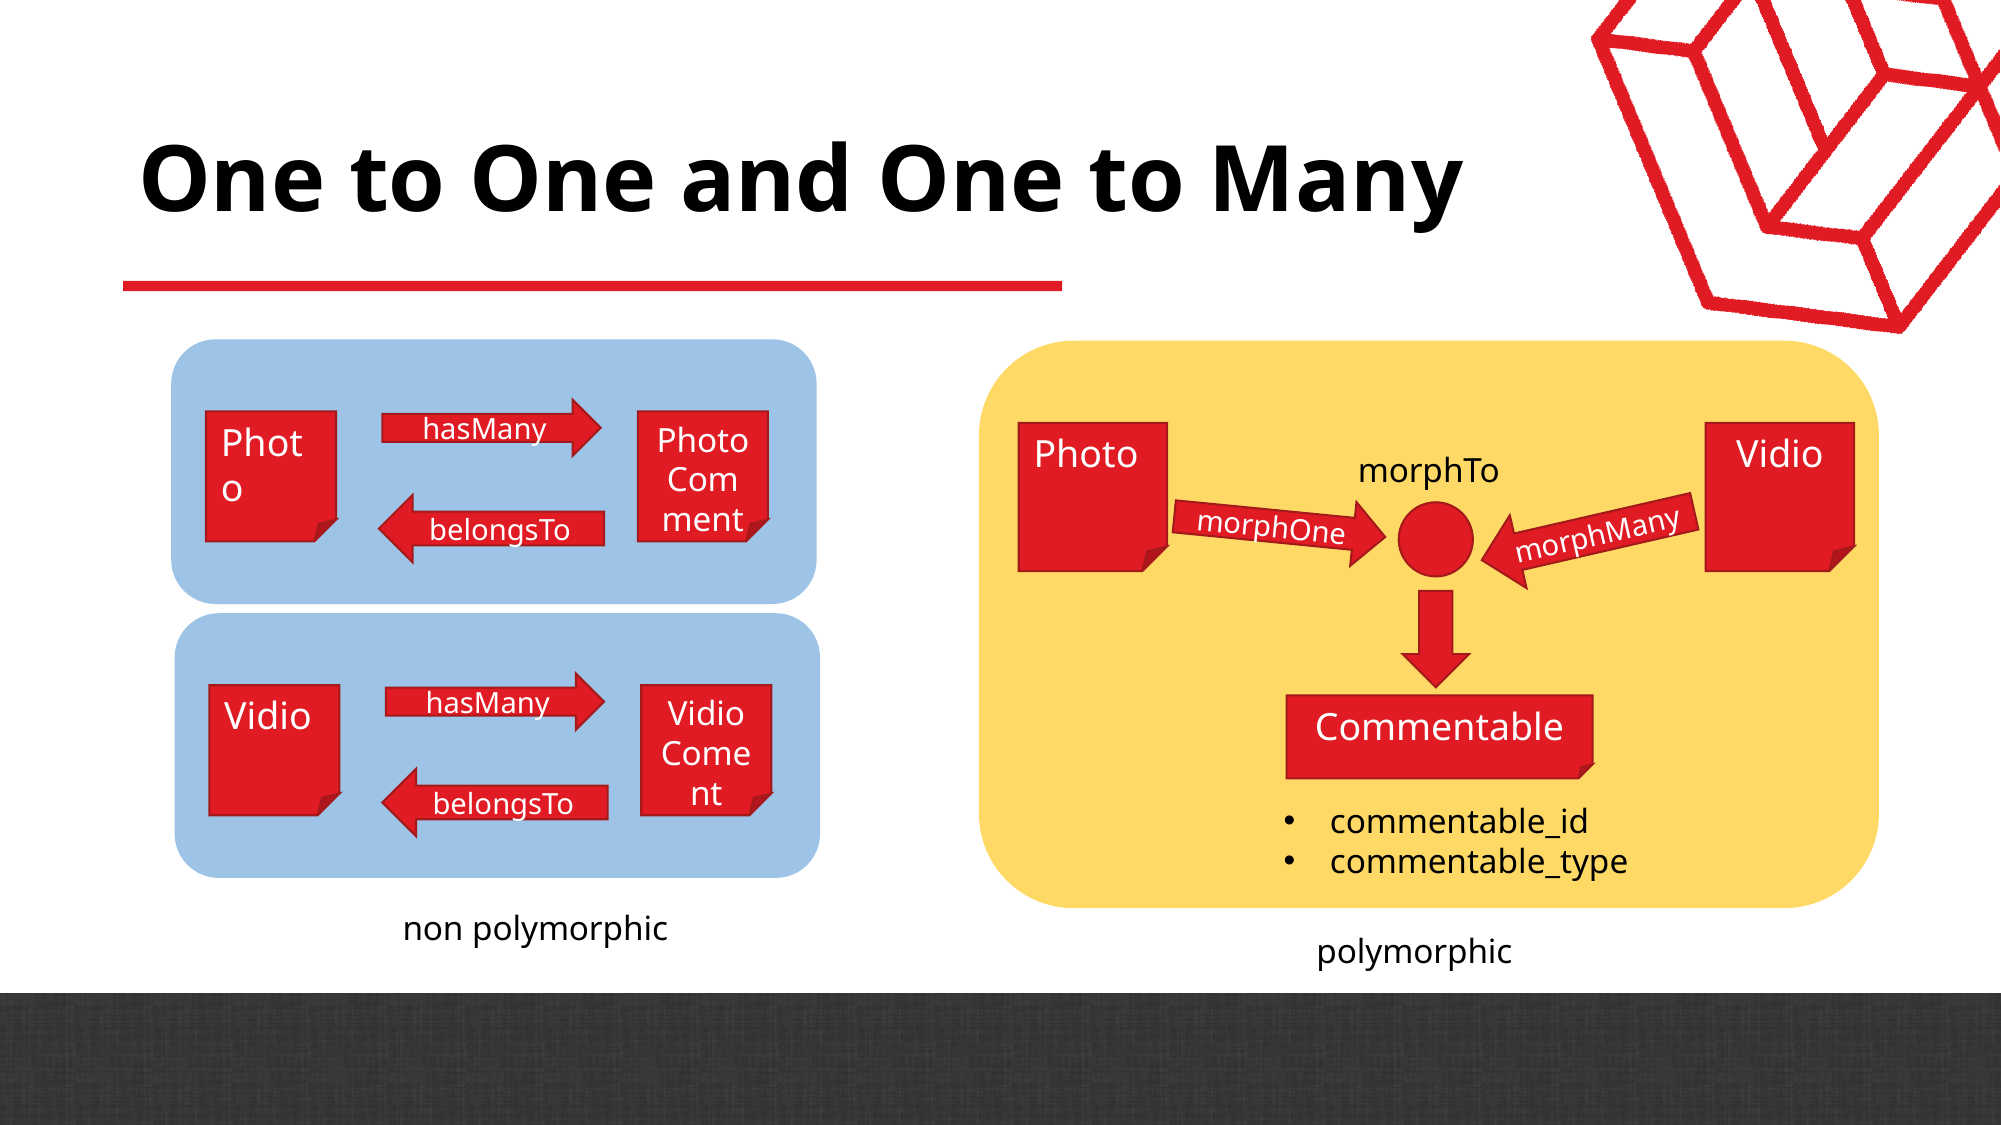

One to One and One to Many
hasMany
Photo
PhotoComment
belongsTo
Photo
Vidio
morphOne
morphMany
Commentable
morphTo
hasMany
Vidio
Vidio Coment
belongsTo
commentable_id
commentable_type
non polymorphic
polymorphic